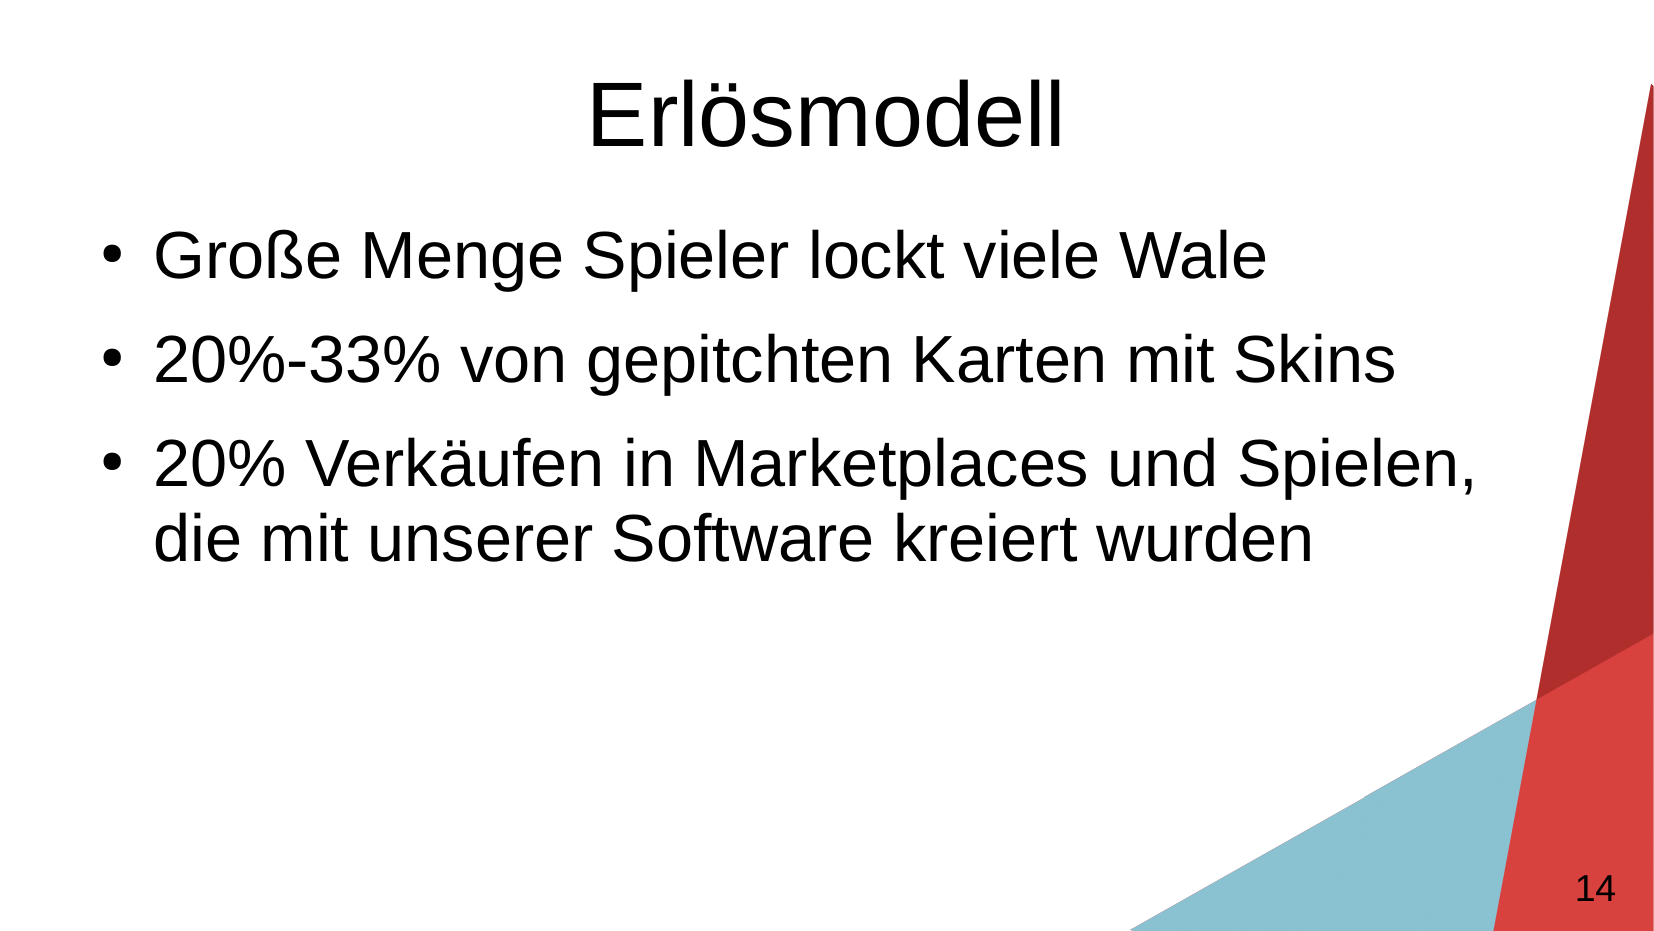

# Erlösmodell
Große Menge Spieler lockt viele Wale
20%-33% von gepitchten Karten mit Skins
20% Verkäufen in Marketplaces und Spielen, die mit unserer Software kreiert wurden